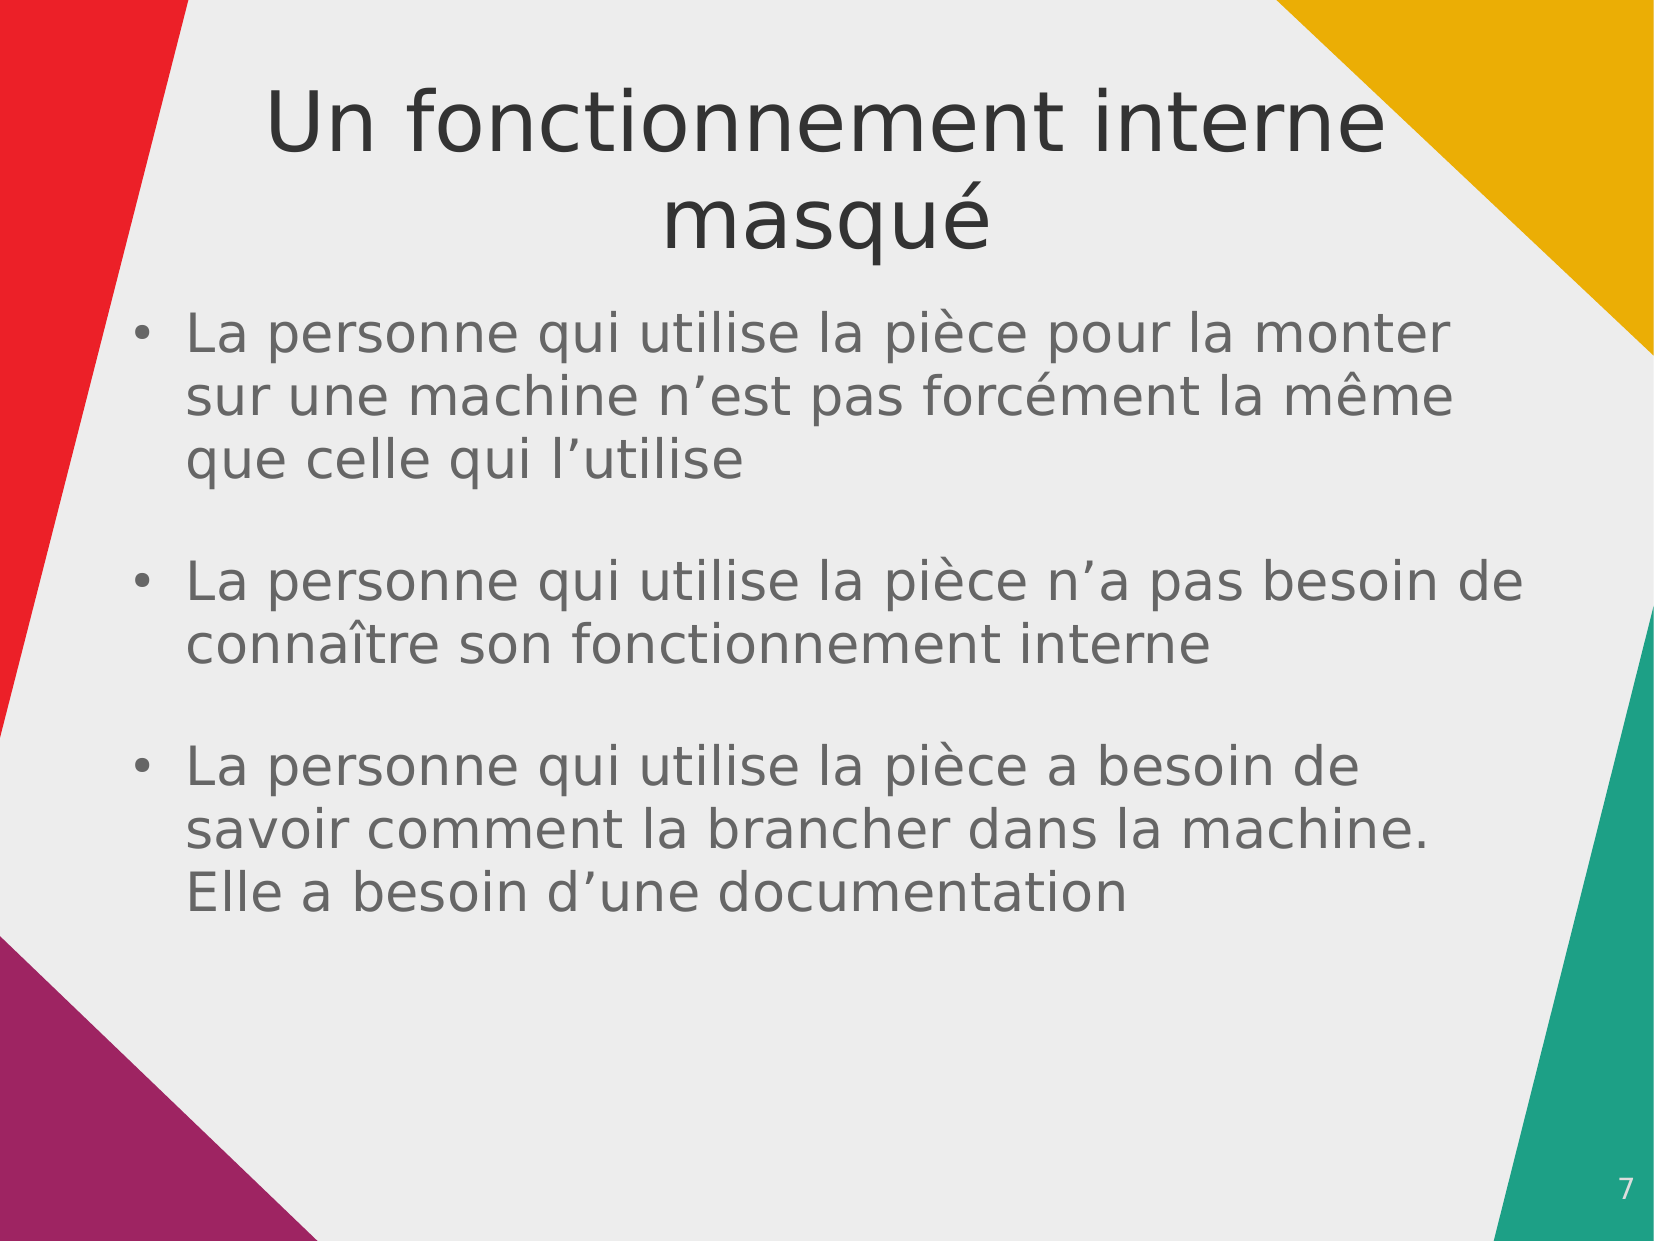

# Un fonctionnement interne masqué
La personne qui utilise la pièce pour la monter sur une machine n’est pas forcément la même que celle qui l’utilise
La personne qui utilise la pièce n’a pas besoin de connaître son fonctionnement interne
La personne qui utilise la pièce a besoin de savoir comment la brancher dans la machine. Elle a besoin d’une documentation
7